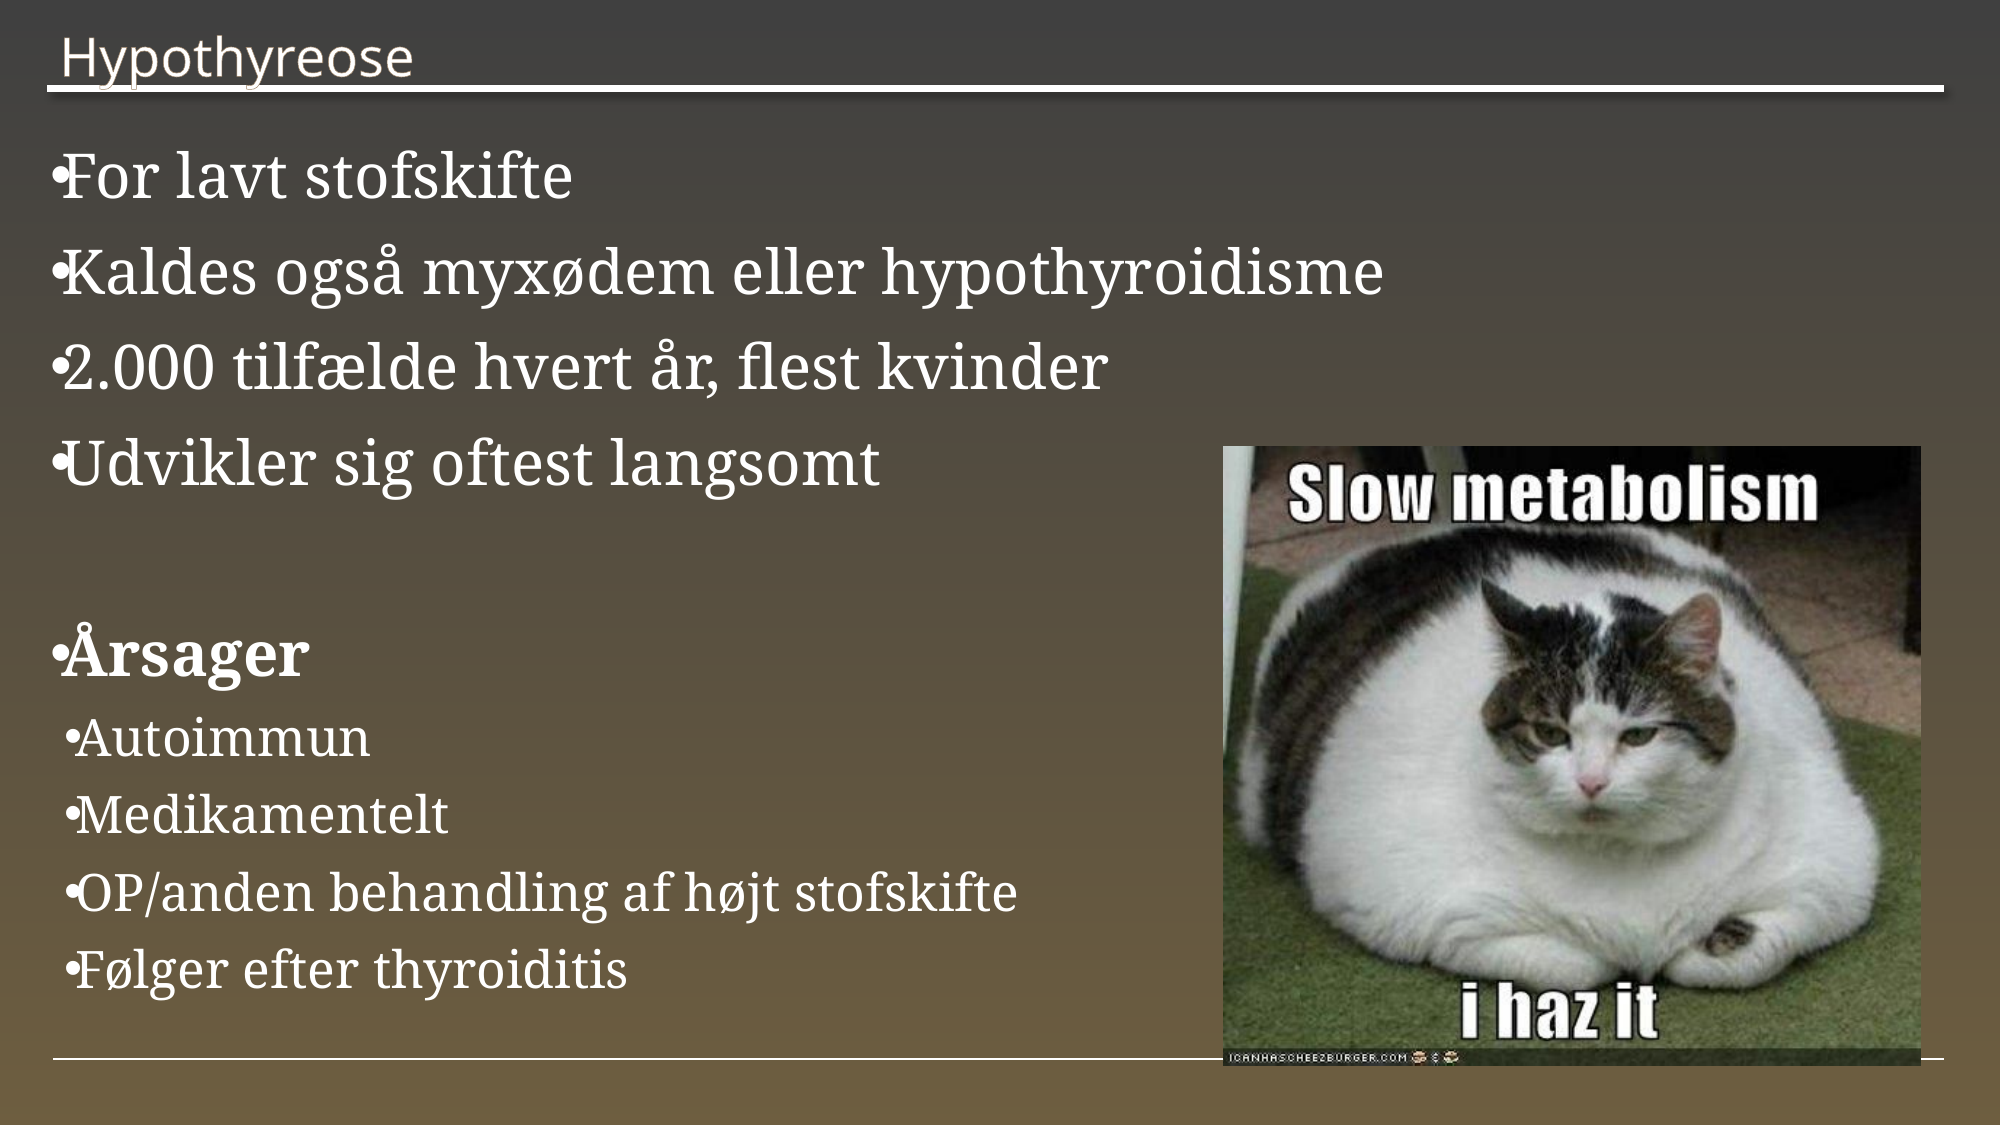

# Hypothyreose
For lavt stofskifte
Kaldes også myxødem eller hypothyroidisme
2.000 tilfælde hvert år, flest kvinder
Udvikler sig oftest langsomt
Årsager
Autoimmun
Medikamentelt
OP/anden behandling af højt stofskifte
Følger efter thyroiditis